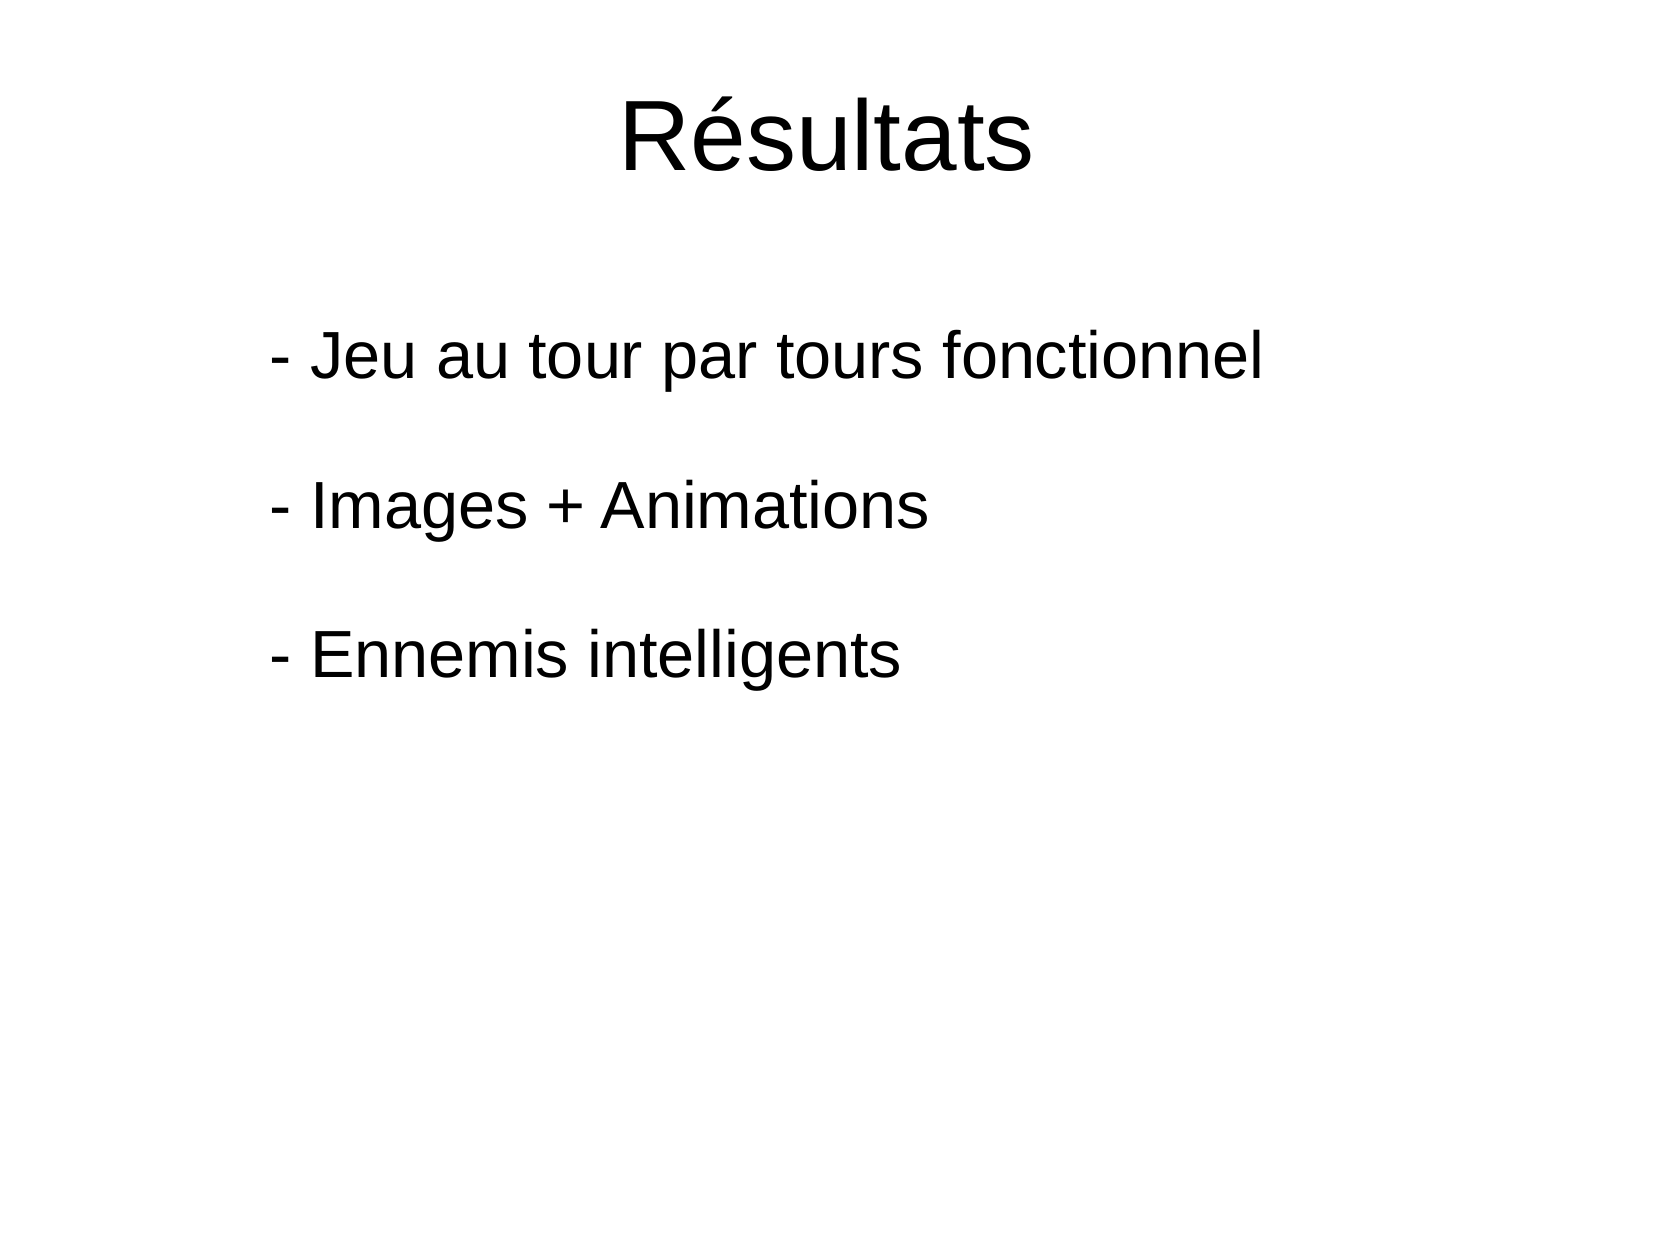

Résultats
 - Jeu au tour par tours fonctionnel
 - Images + Animations
 - Ennemis intelligents